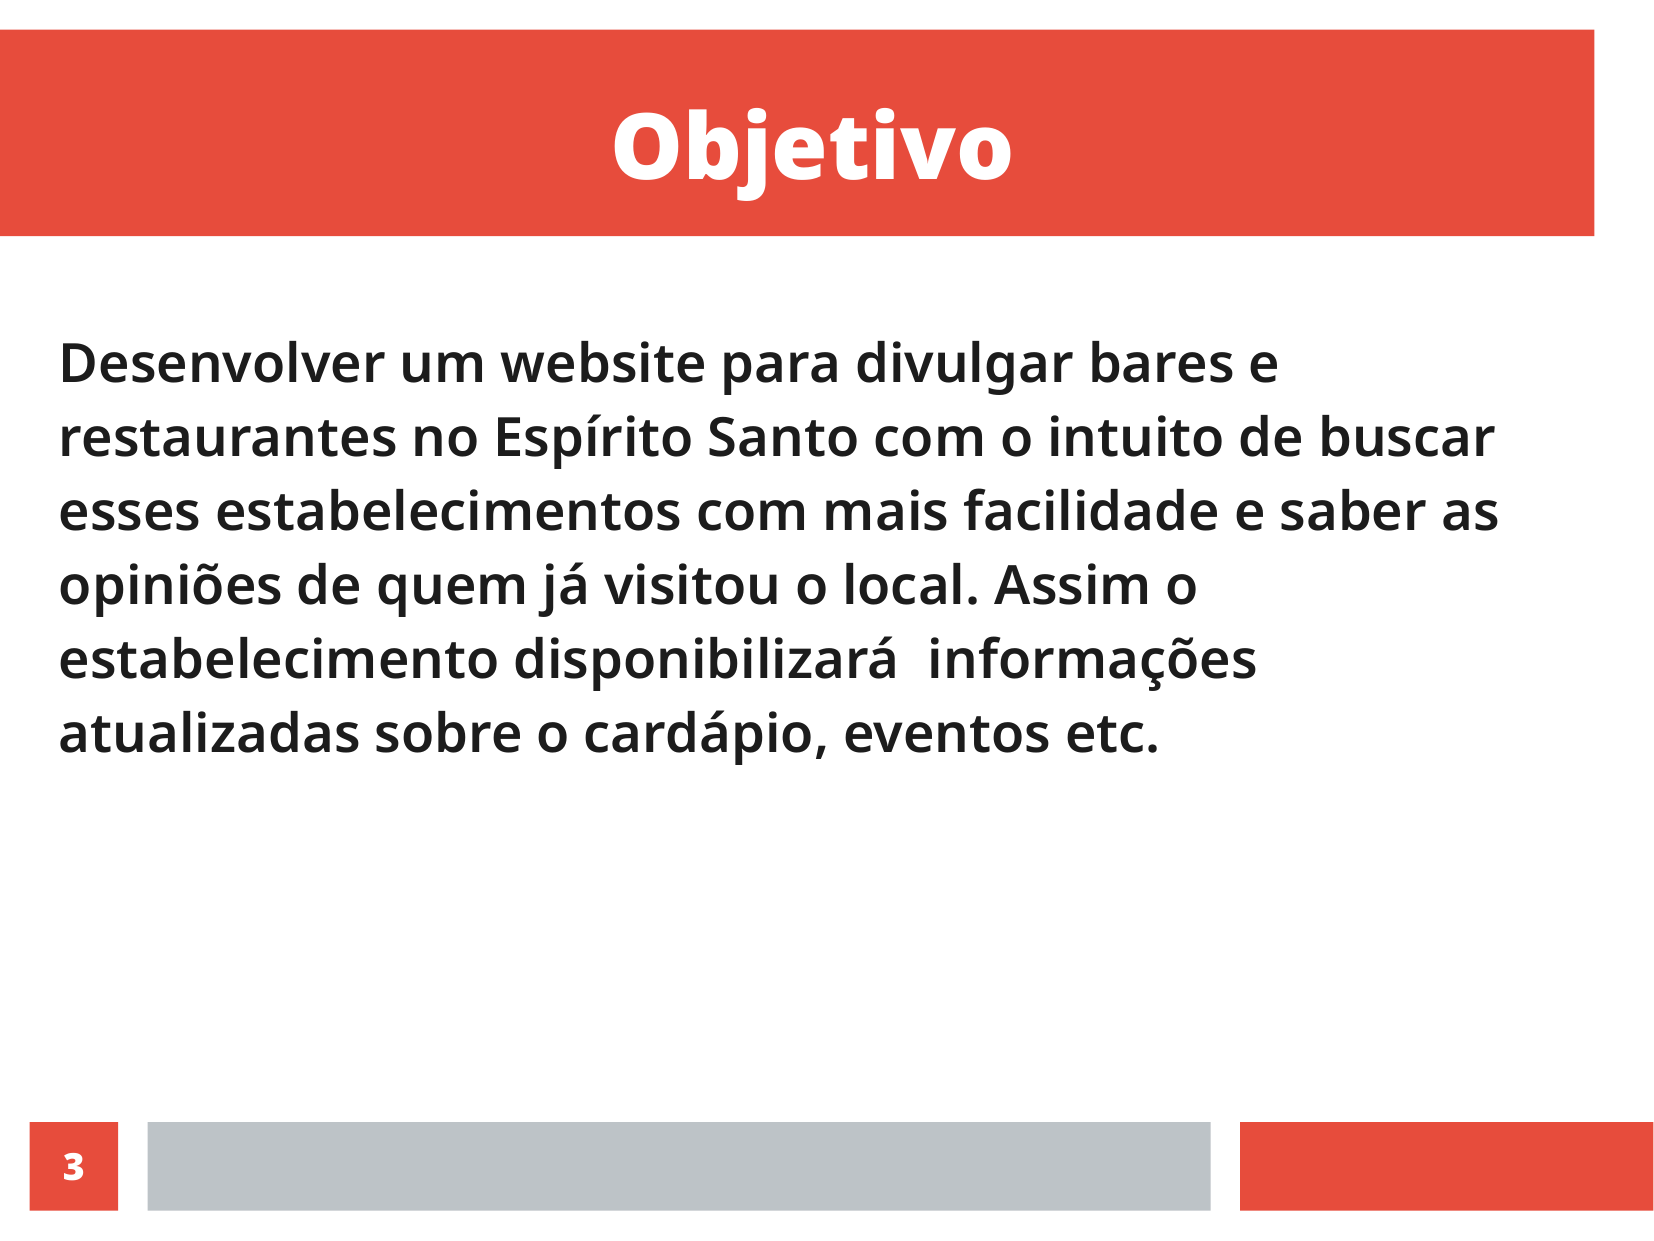

# Objetivo
Desenvolver um website para divulgar bares e restaurantes no Espírito Santo com o intuito de buscar esses estabelecimentos com mais facilidade e saber as opiniões de quem já visitou o local. Assim o estabelecimento disponibilizará informações atualizadas sobre o cardápio, eventos etc.
3